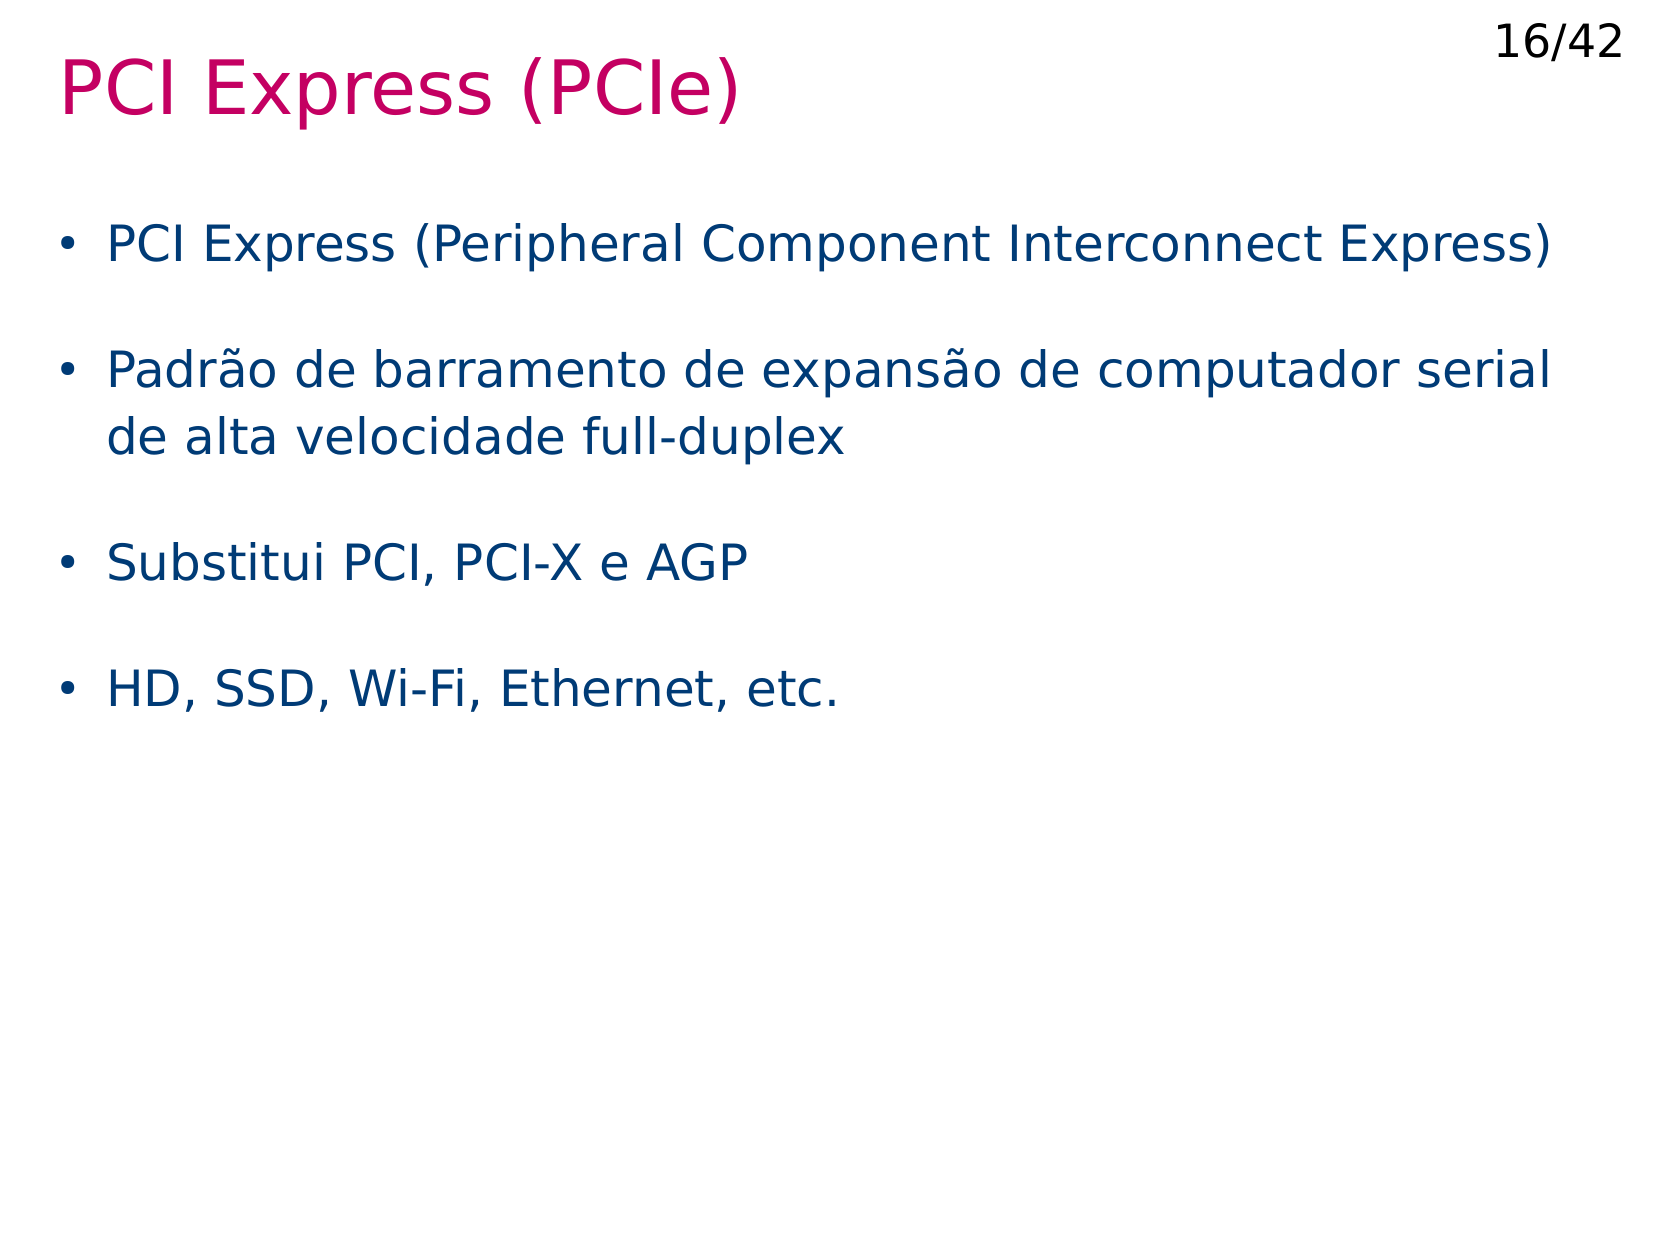

16
# PCI Express (PCIe)
PCI Express (Peripheral Component Interconnect Express)
Padrão de barramento de expansão de computador serial de alta velocidade full-duplex
Substitui PCI, PCI-X e AGP
HD, SSD, Wi-Fi, Ethernet, etc.